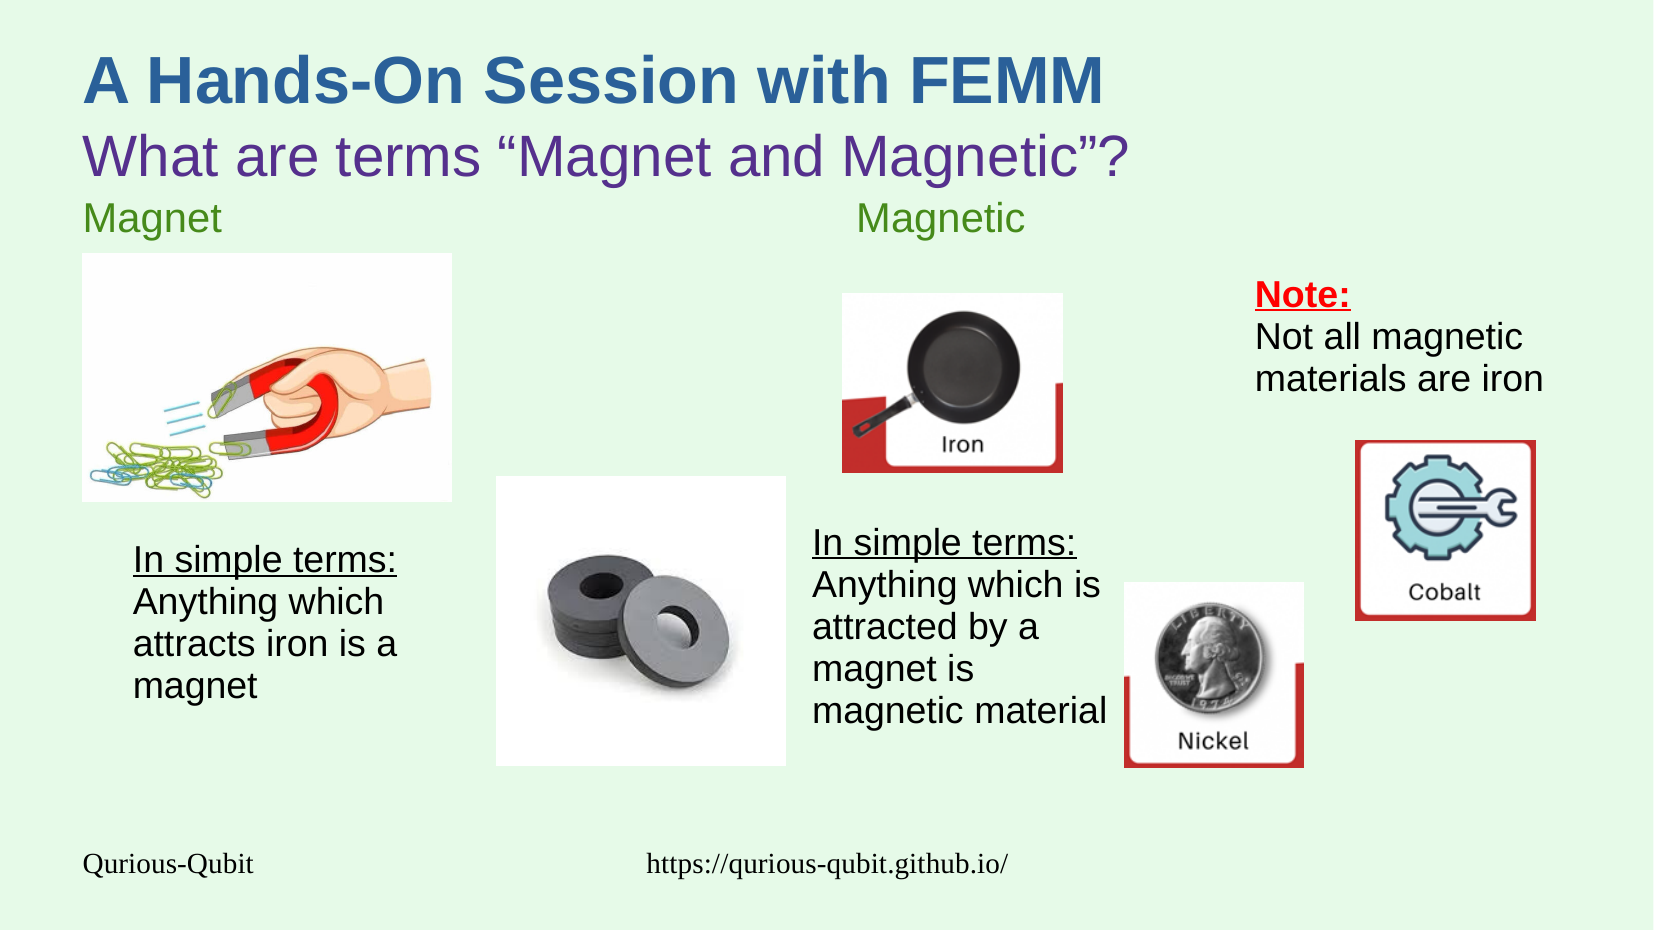

# A Hands-On Session with FEMM
What are terms “Magnet and Magnetic”?
Magnet
Magnetic
Note:
Not all magnetic materials are iron
In simple terms:
Anything which is attracted by a magnet is magnetic material
In simple terms:
Anything which attracts iron is a magnet
Qurious-Qubit
https://qurious-qubit.github.io/